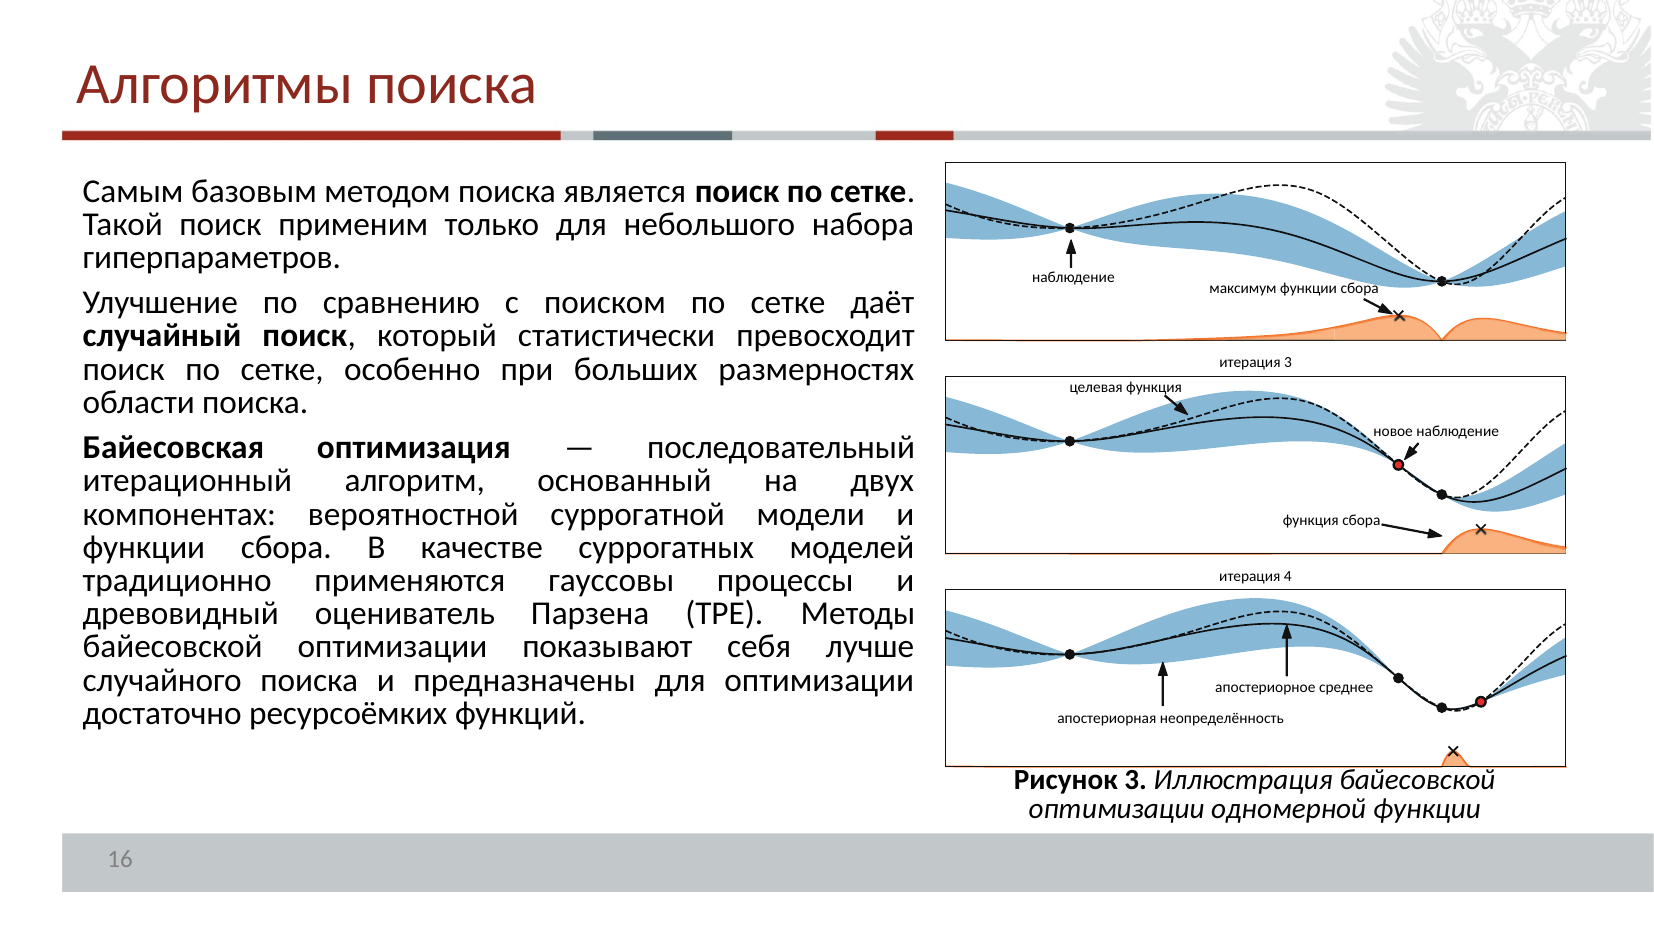

# Алгоритмы поиска
Самым базовым методом поиска является поиск по сетке. Такой поиск применим только для небольшого набора гиперпараметров.
Улучшение по сравнению с поиском по сетке даёт случайный поиск, который статистически превосходит поиск по сетке, особенно при больших размерностях области поиска.
Байесовская оптимизация — последовательный итерационный алгоритм, основанный на двух компонентах: вероятностной суррогатной модели и функции сбора. В качестве суррогатных моделей традиционно применяются гауссовы процессы и древовидный оцениватель Парзена (TPE). Методы байесовской оптимизации показывают себя лучше случайного поиска и предназначены для оптимизации достаточно ресурсоёмких функций.
Рисунок 3. Иллюстрация байесовской оптимизации одномерной функции
16